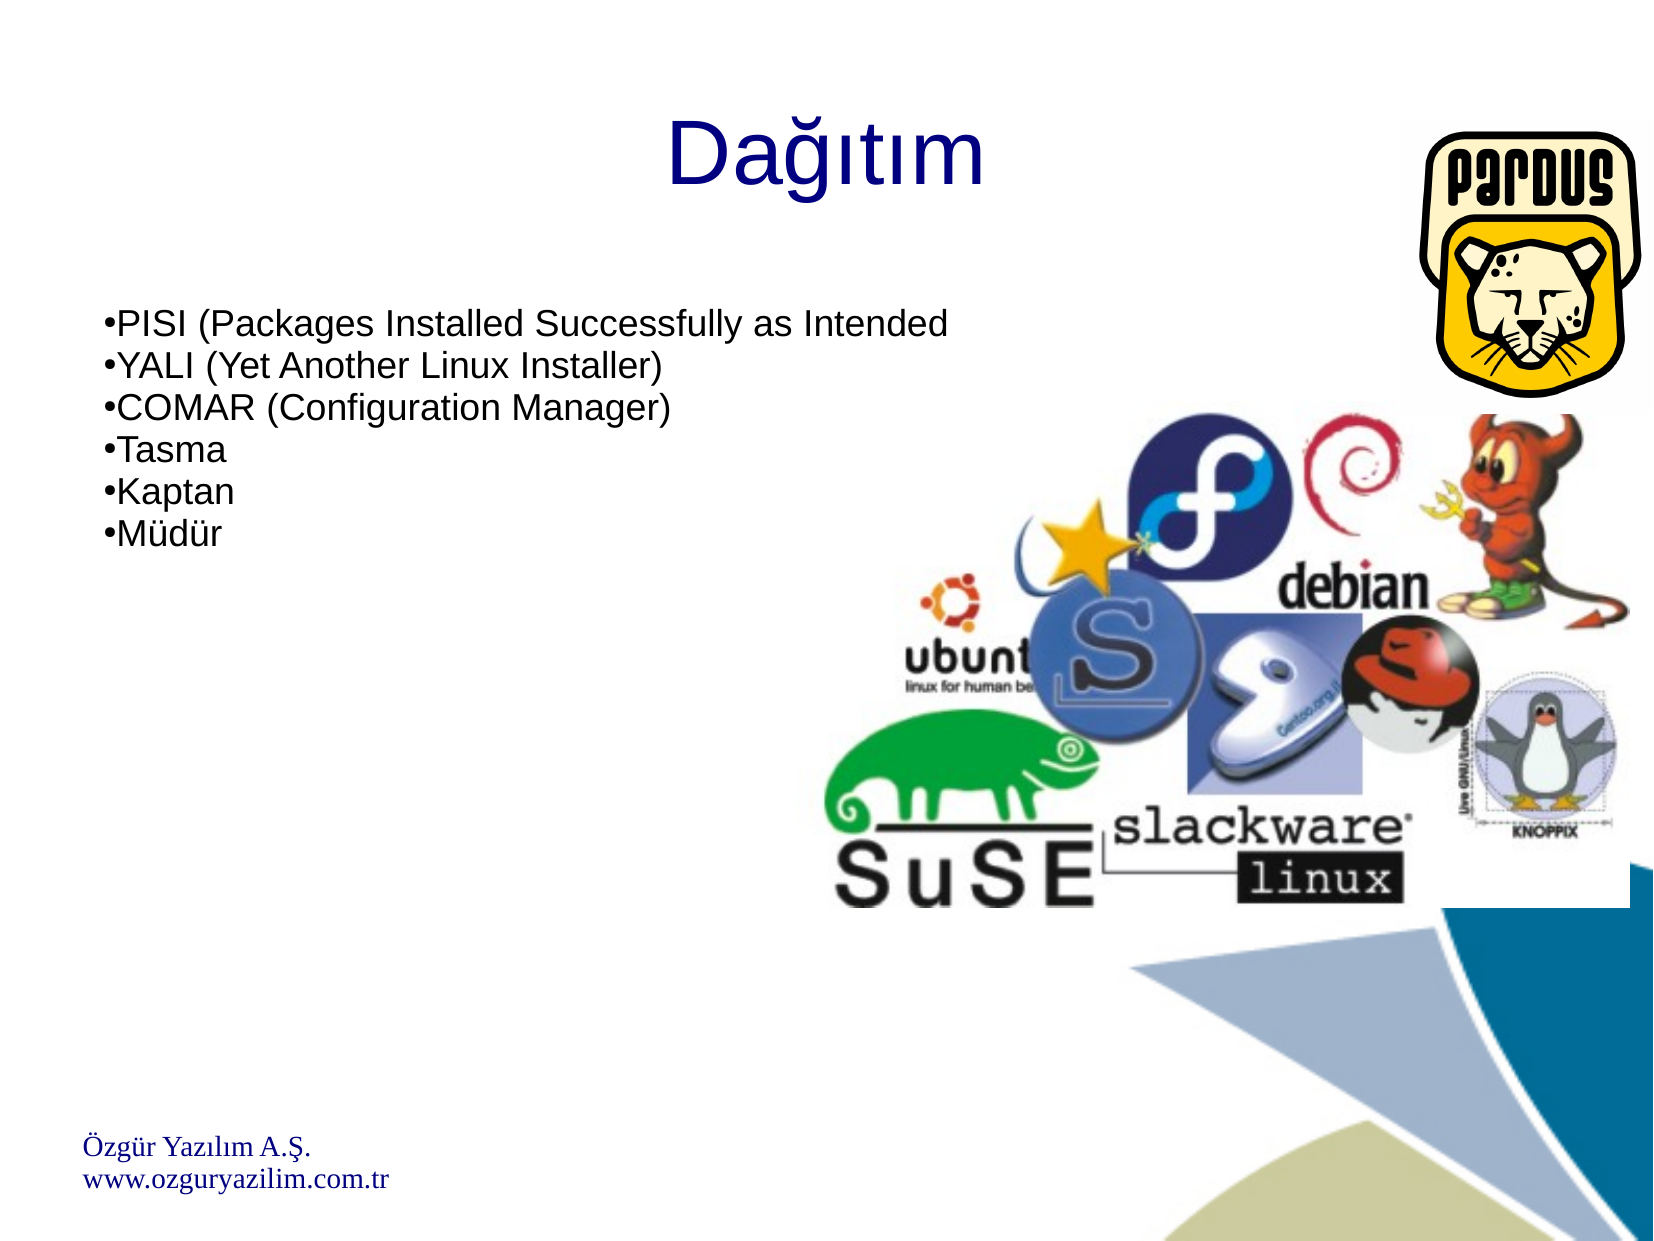

# Dağıtım
PISI (Packages Installed Successfully as Intended
YALI (Yet Another Linux Installer)
COMAR (Configuration Manager)
Tasma
Kaptan
Müdür